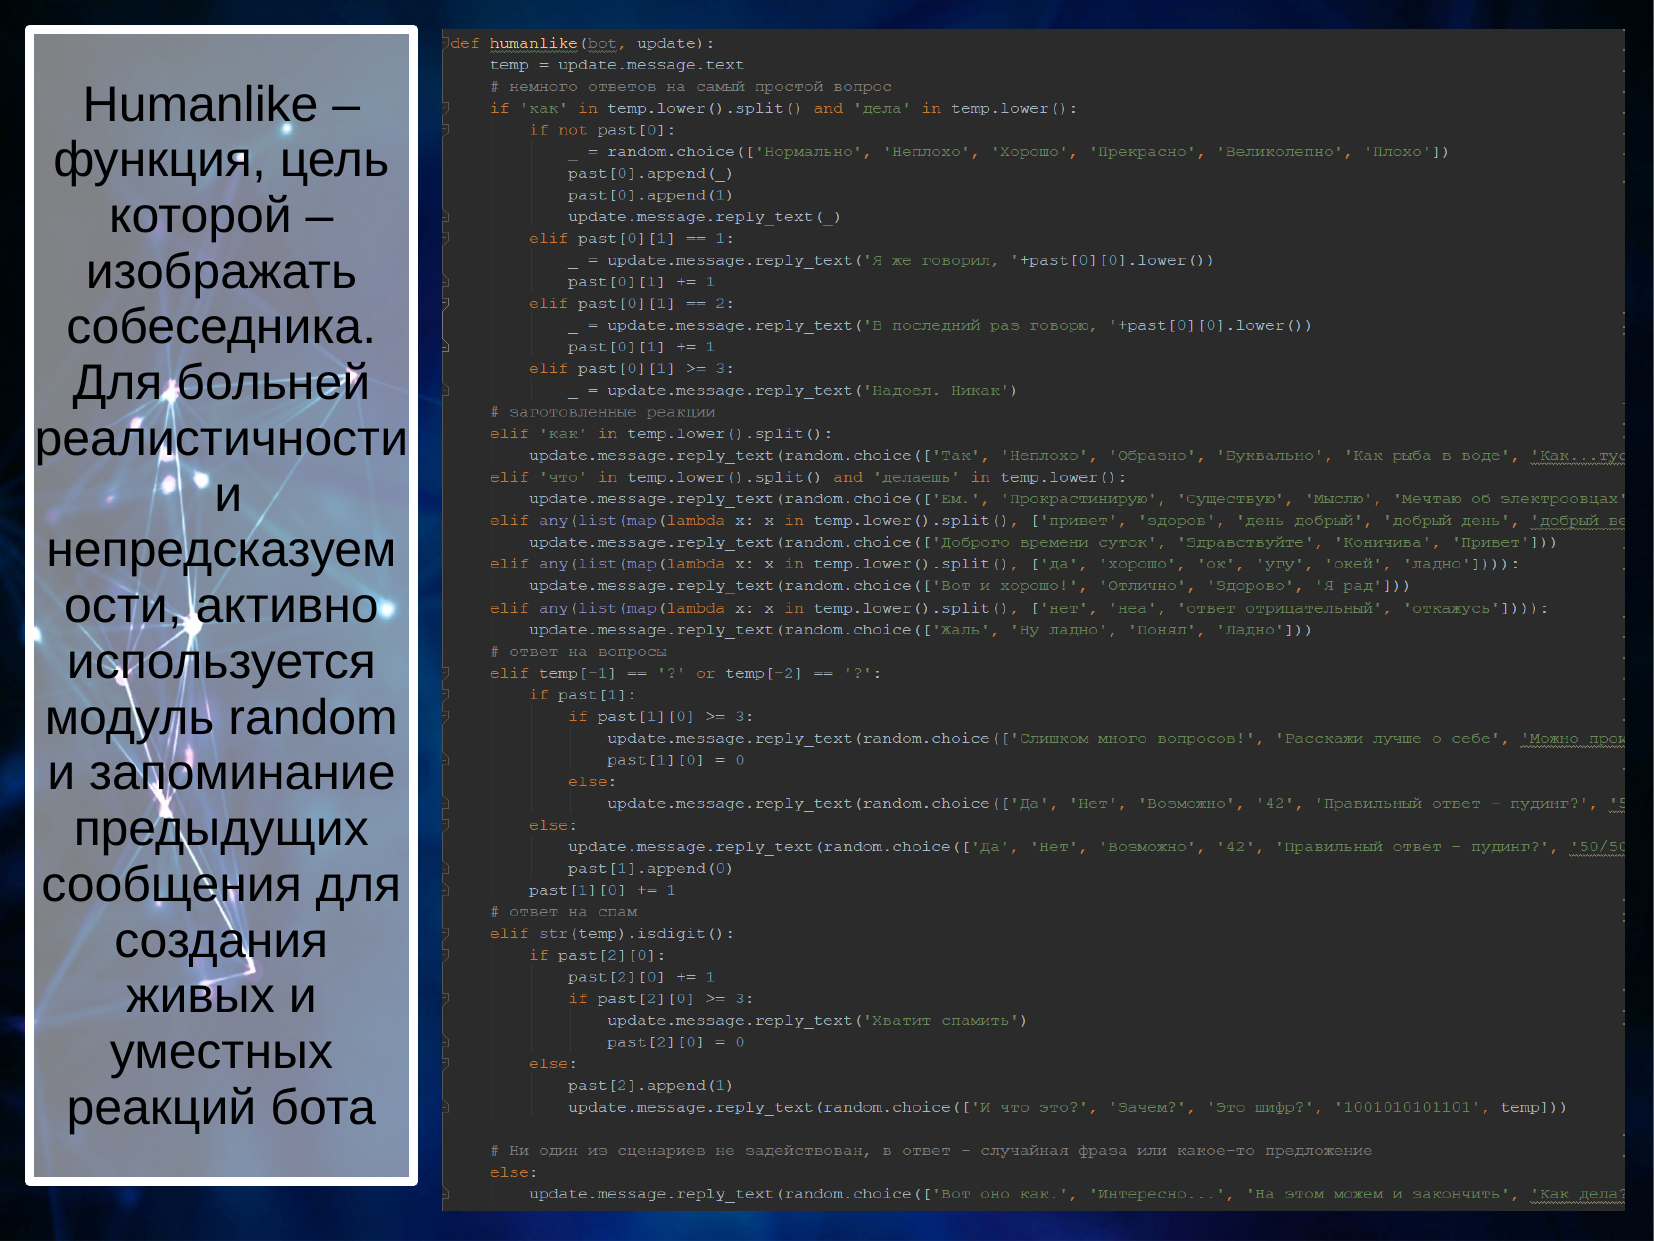

# Humanlike – функция, цель которой – изображать собеседника. Для больней реалистичности и непредсказуемости, активно используется модуль random и запоминание предыдущих сообщения для создания живых и уместных реакций бота